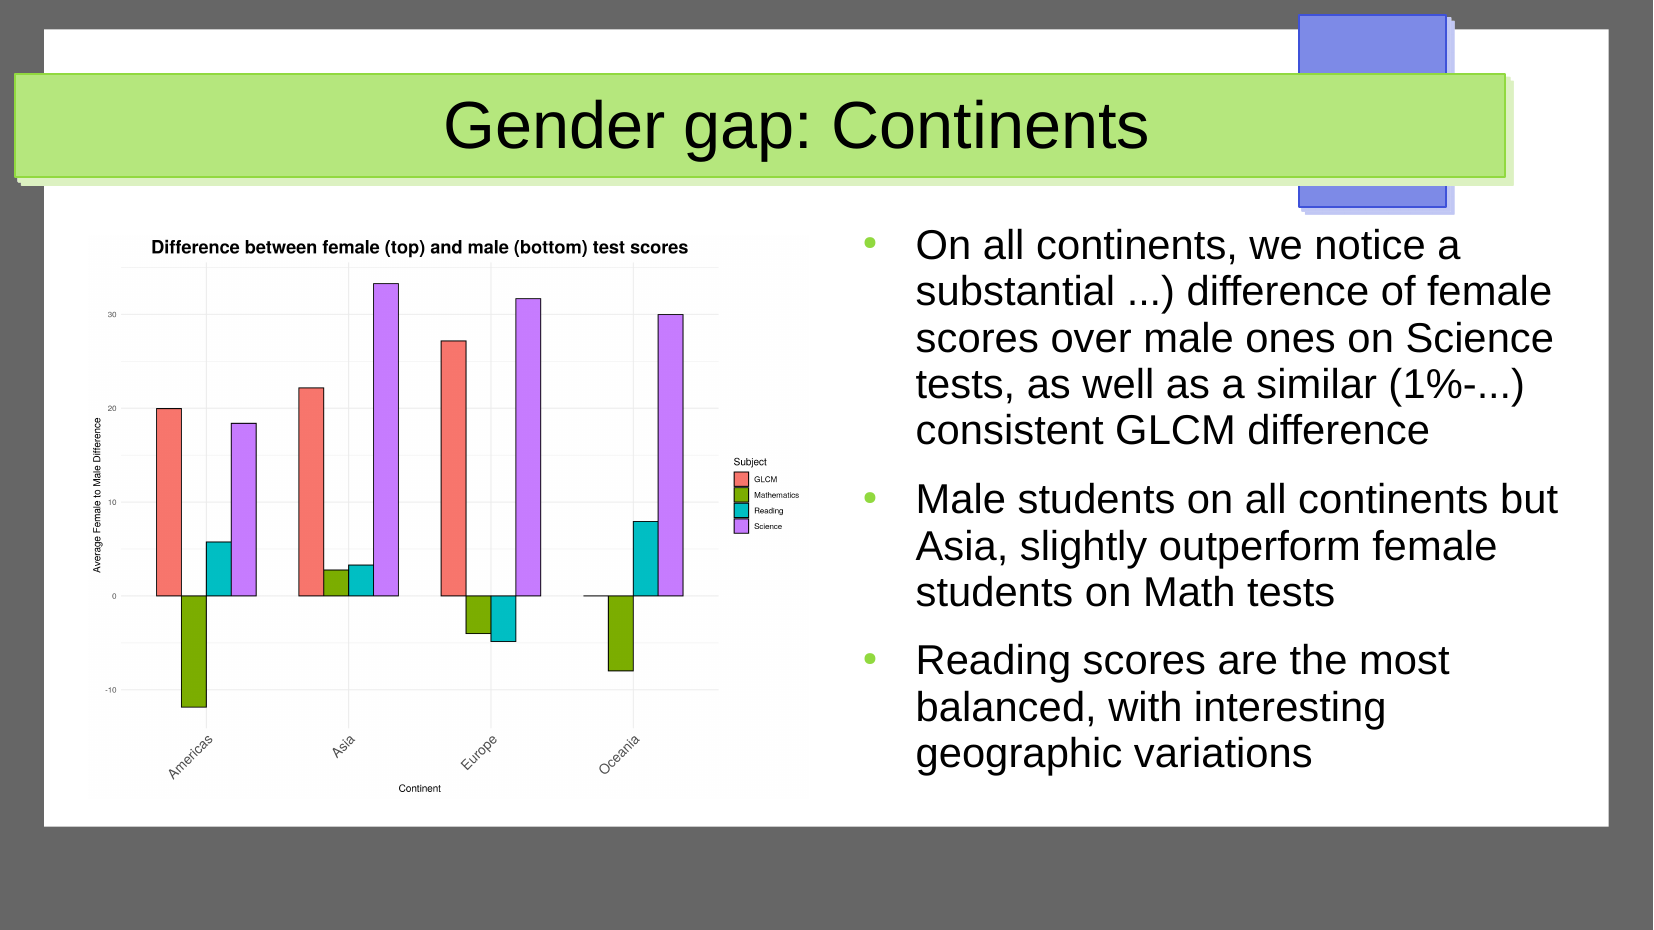

# Gender gap: Continents
On all continents, we notice a substantial ...) difference of female scores over male ones on Science tests, as well as a similar (1%-...) consistent GLCM difference
Male students on all continents but Asia, slightly outperform female students on Math tests
Reading scores are the most balanced, with interesting geographic variations